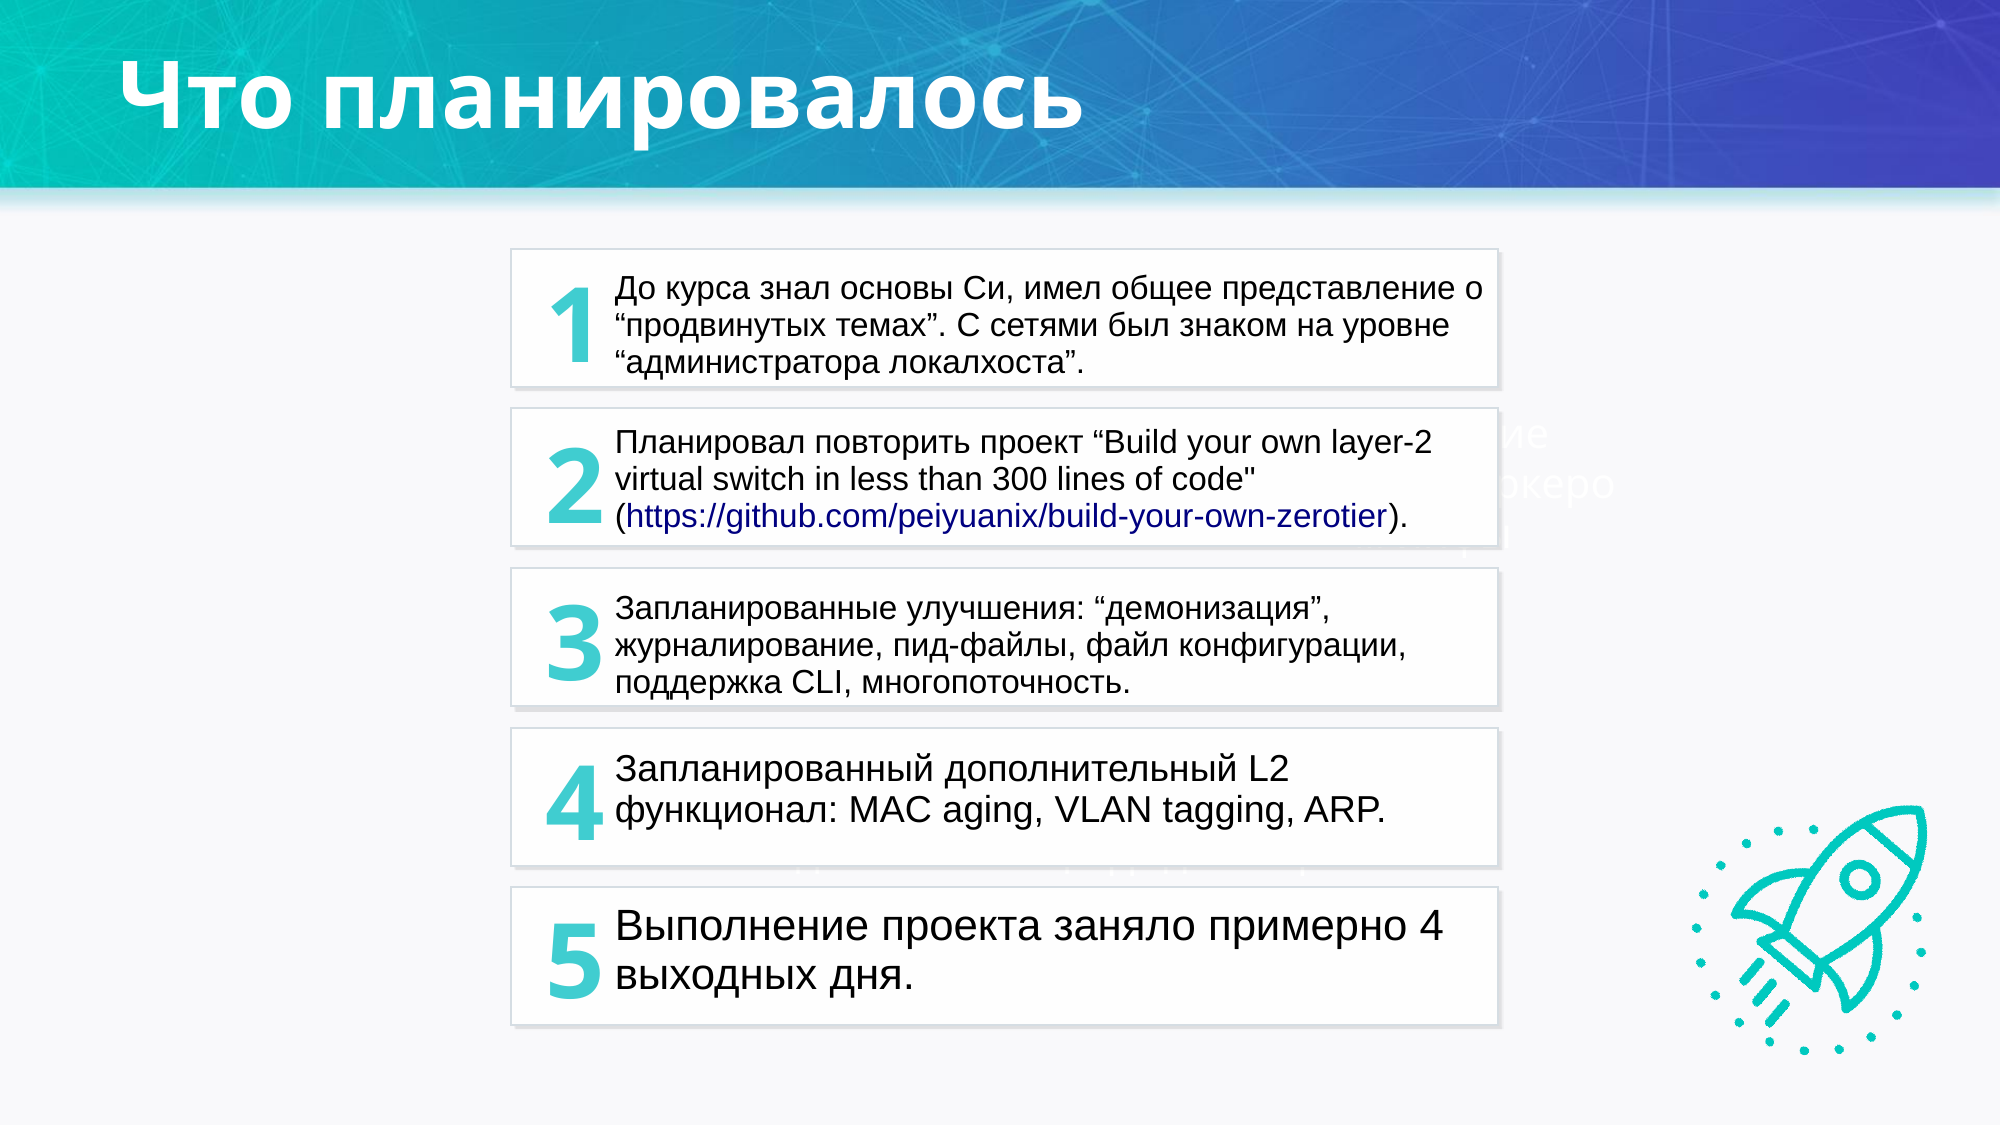

Что планировалось
1
До курса знал основы Си, имел общее представление о “продвинутых темах”. С сетями был знаком на уровне “администратора локалхоста”.
2
Выделение фигурой/маркером инфы
Планировал повторить проект “Build your own layer-2 virtual switch in less than 300 lines of code"
(https://github.com/peiyuanix/build-your-own-zerotier).
3
Запланированные улучшения: “демонизация”, журналирование, пид-файлы, файл конфигурации, поддержка CLI, многопоточность.
4
Запланированный дополнительный L2 функционал: MAC aging, VLAN tagging, ARP.
Одна мысль на слайде
без картинок
Использование цифр для опроса
0-9
5
Выполнение проекта заняло примерно 4 выходных дня.